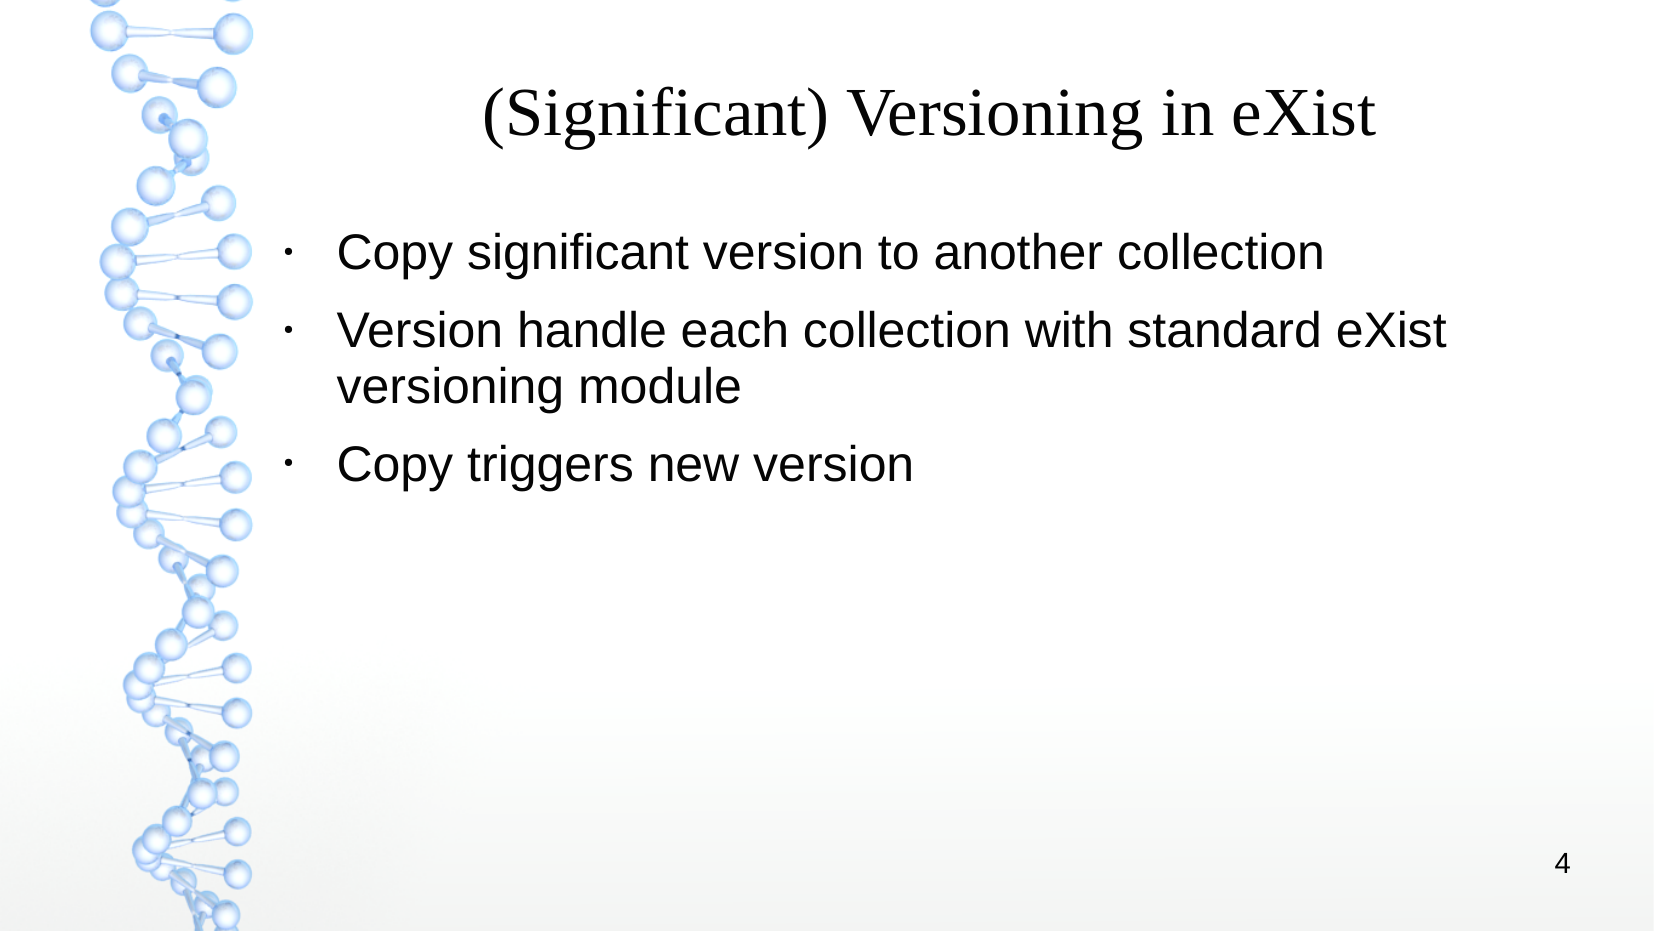

# (Significant) Versioning in eXist
Copy significant version to another collection
Version handle each collection with standard eXist versioning module
Copy triggers new version
4